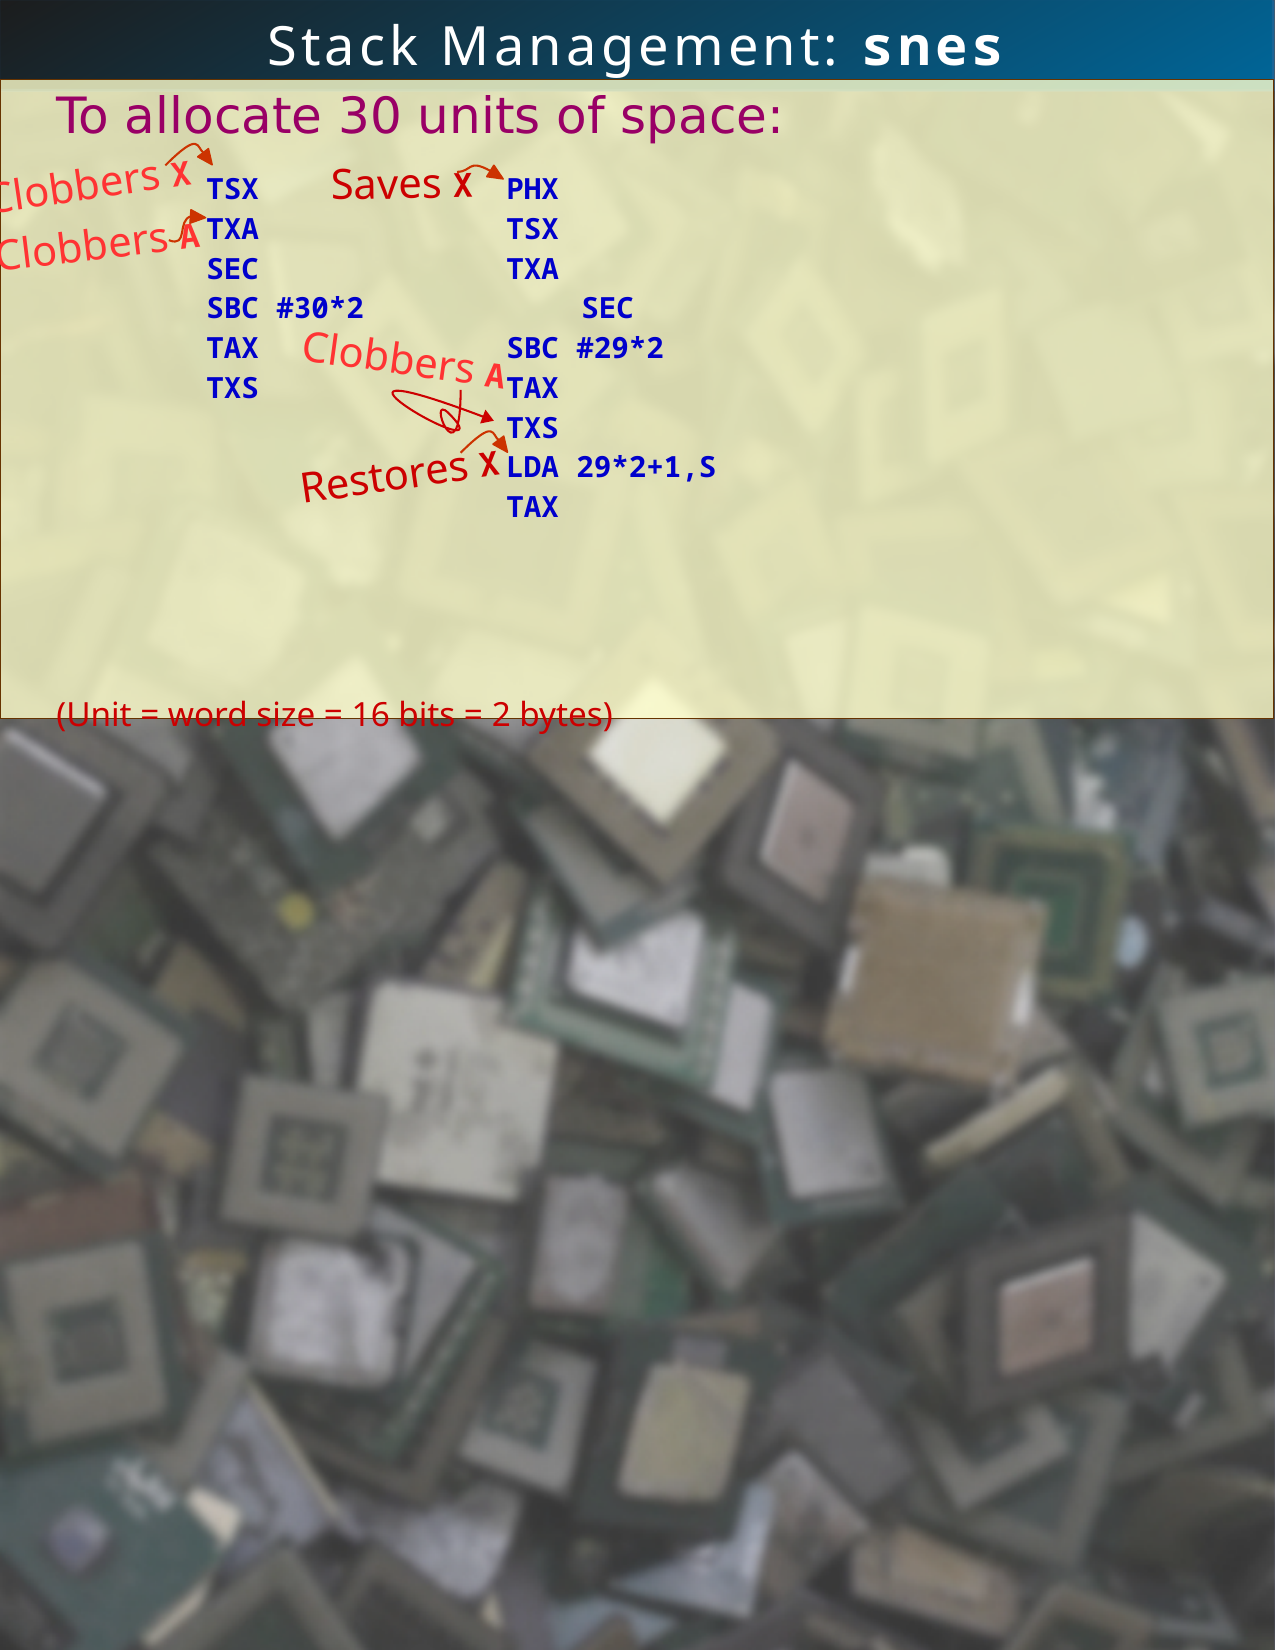

Stack Management: snes
To allocate 30 units of space:
		TSX				PHX
		TXA				TSX
		SEC				TXA
		SBC #30*2			SEC
		TAX				SBC #29*2
		TXS				TAX
						TXS
						LDA 29*2+1,S
						TAX
(Unit = word size = 16 bits = 2 bytes)
Clobbers X
Saves X
Clobbers A
Clobbers A
Restores X